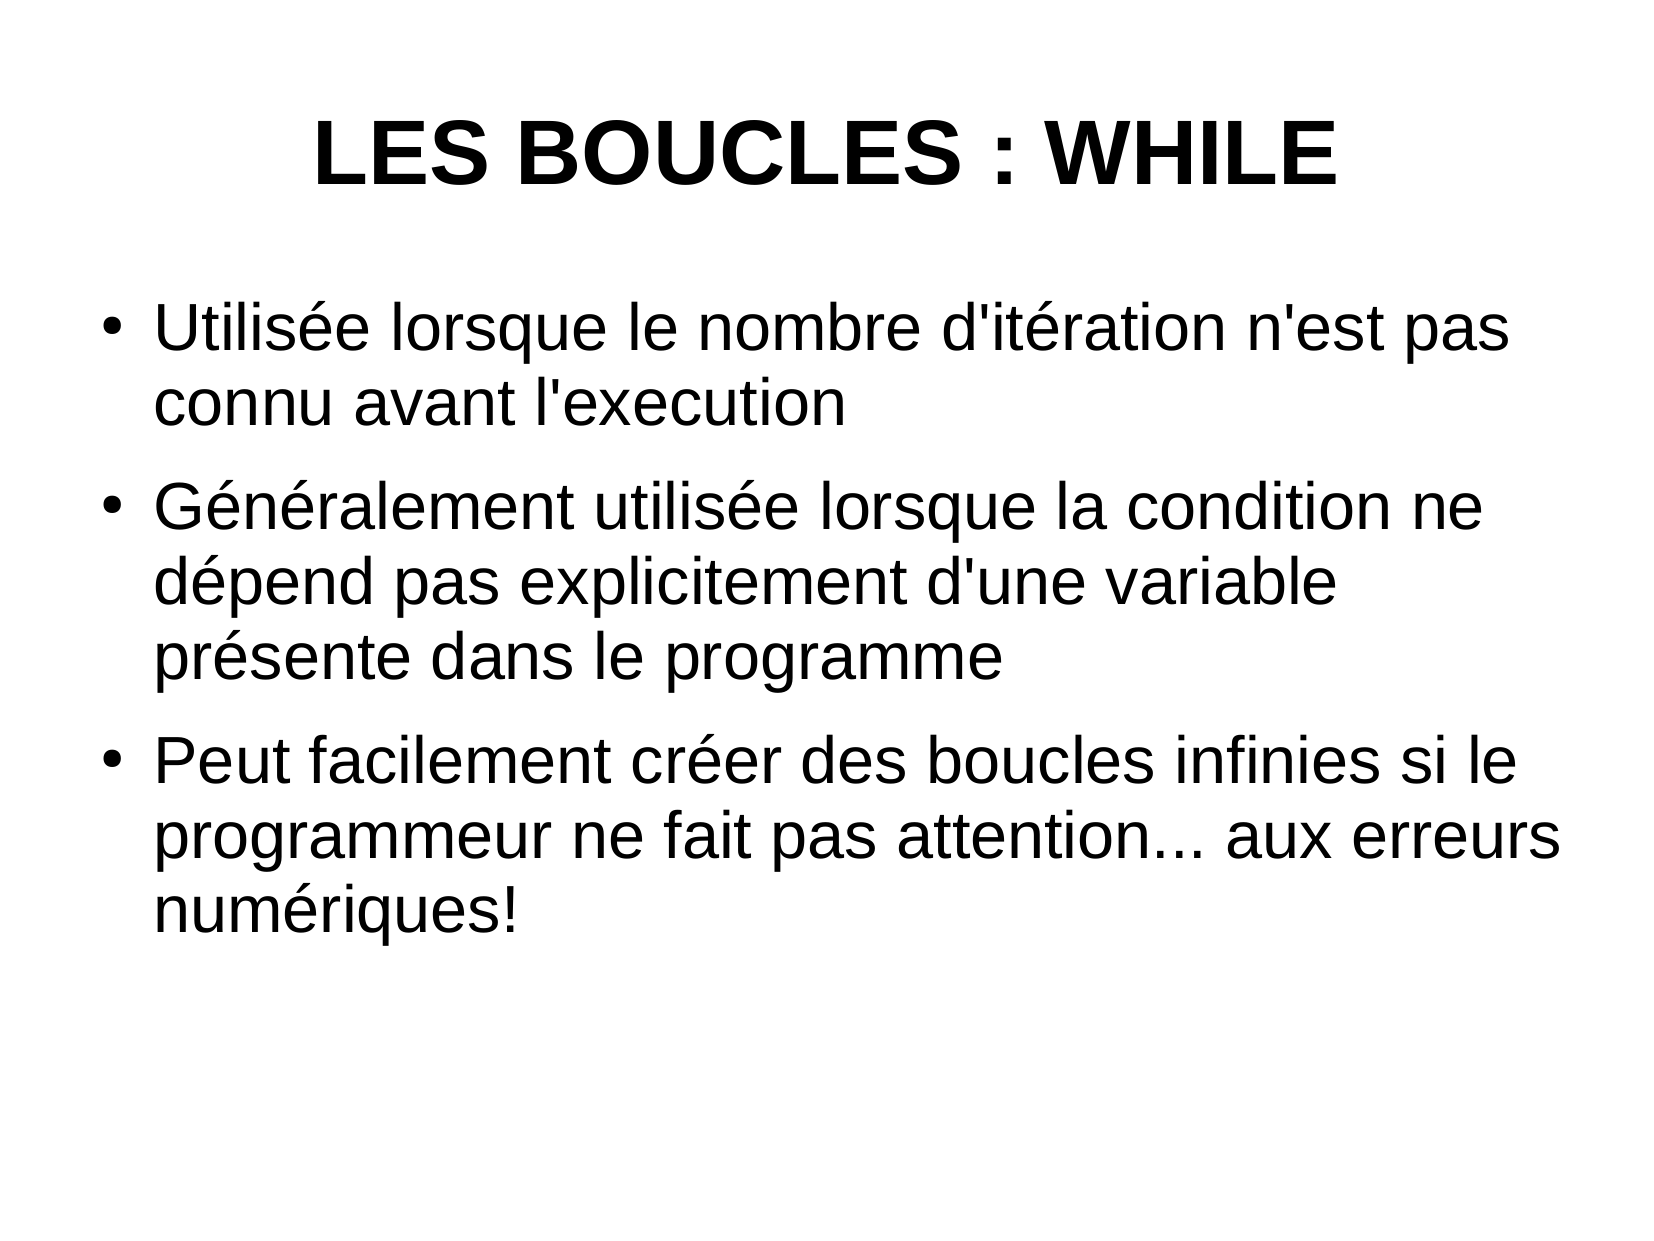

# LES BOUCLES : WHILE
Utilisée lorsque le nombre d'itération n'est pas connu avant l'execution
Généralement utilisée lorsque la condition ne dépend pas explicitement d'une variable présente dans le programme
Peut facilement créer des boucles infinies si le programmeur ne fait pas attention... aux erreurs numériques!